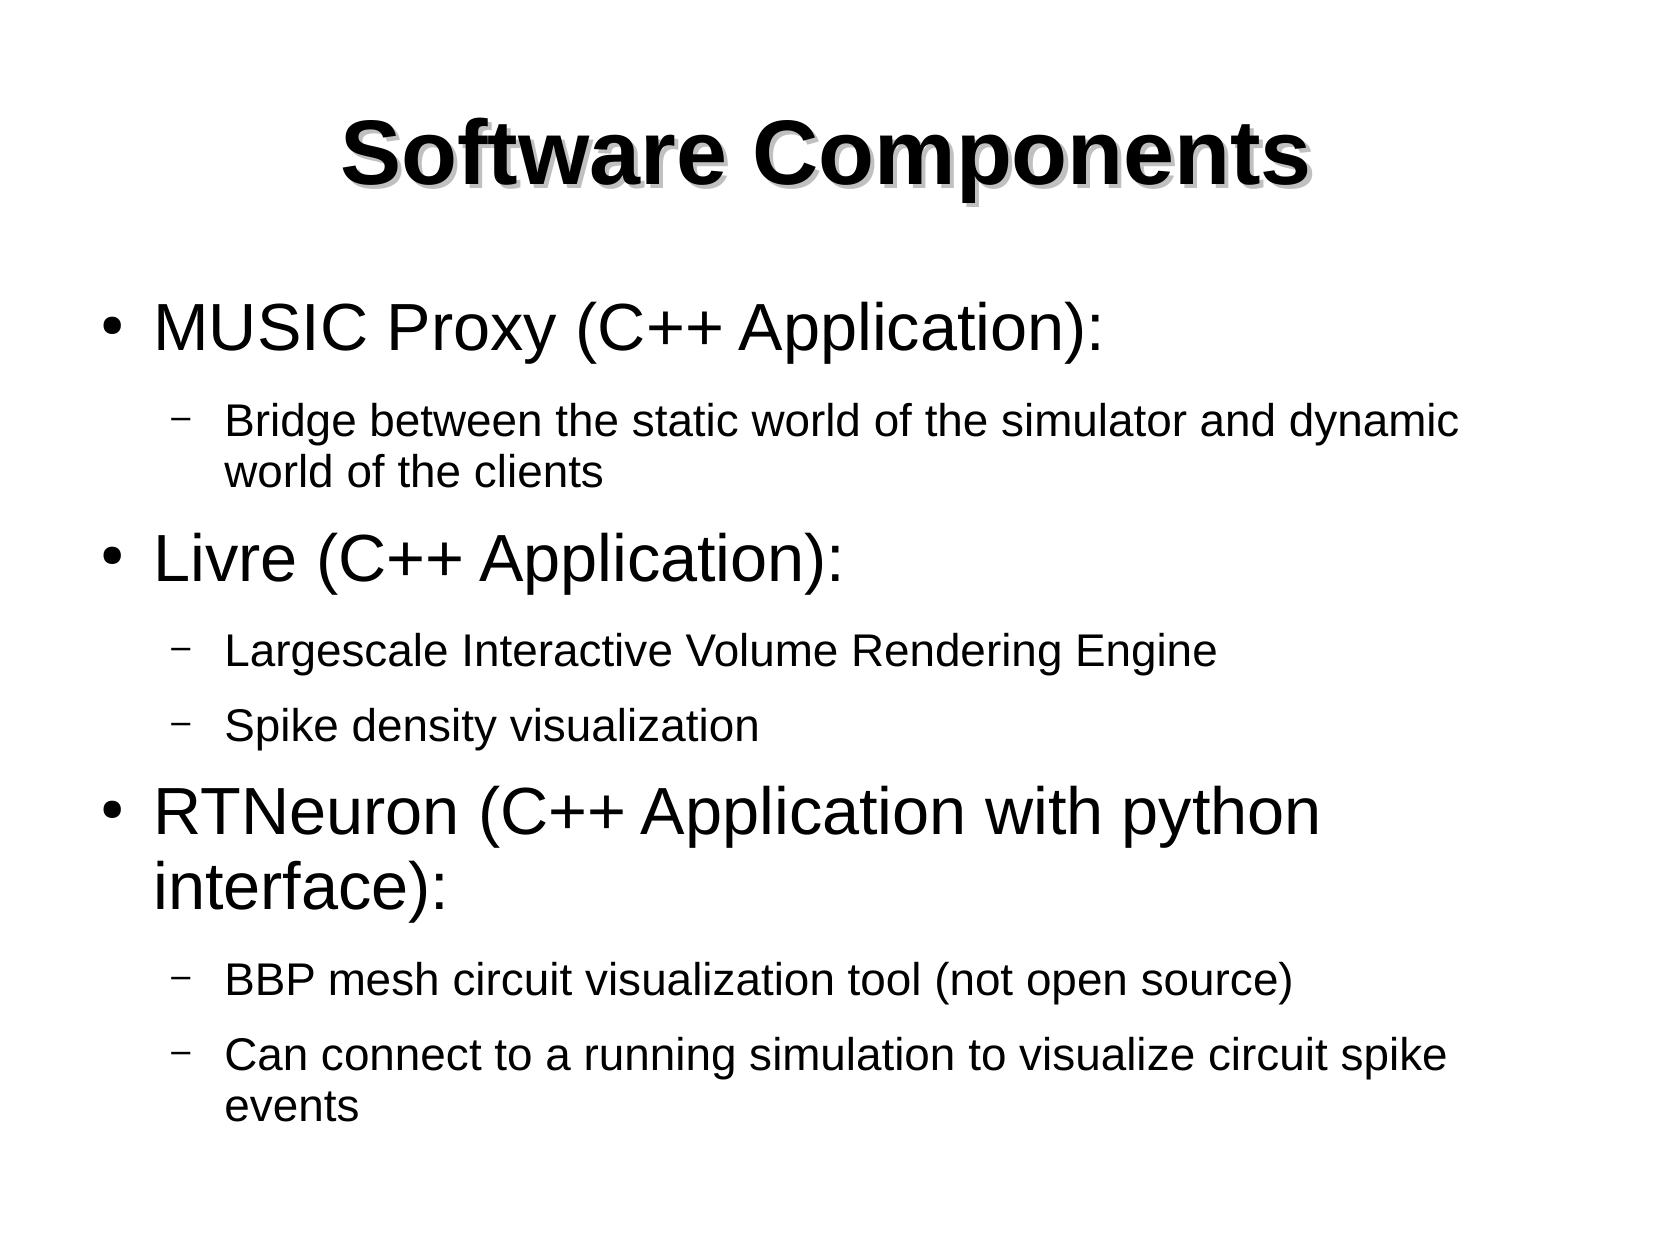

# Software Components
MUSIC Proxy (C++ Application):
Bridge between the static world of the simulator and dynamic world of the clients
Livre (C++ Application):
Largescale Interactive Volume Rendering Engine
Spike density visualization
RTNeuron (C++ Application with python interface):
BBP mesh circuit visualization tool (not open source)
Can connect to a running simulation to visualize circuit spike events